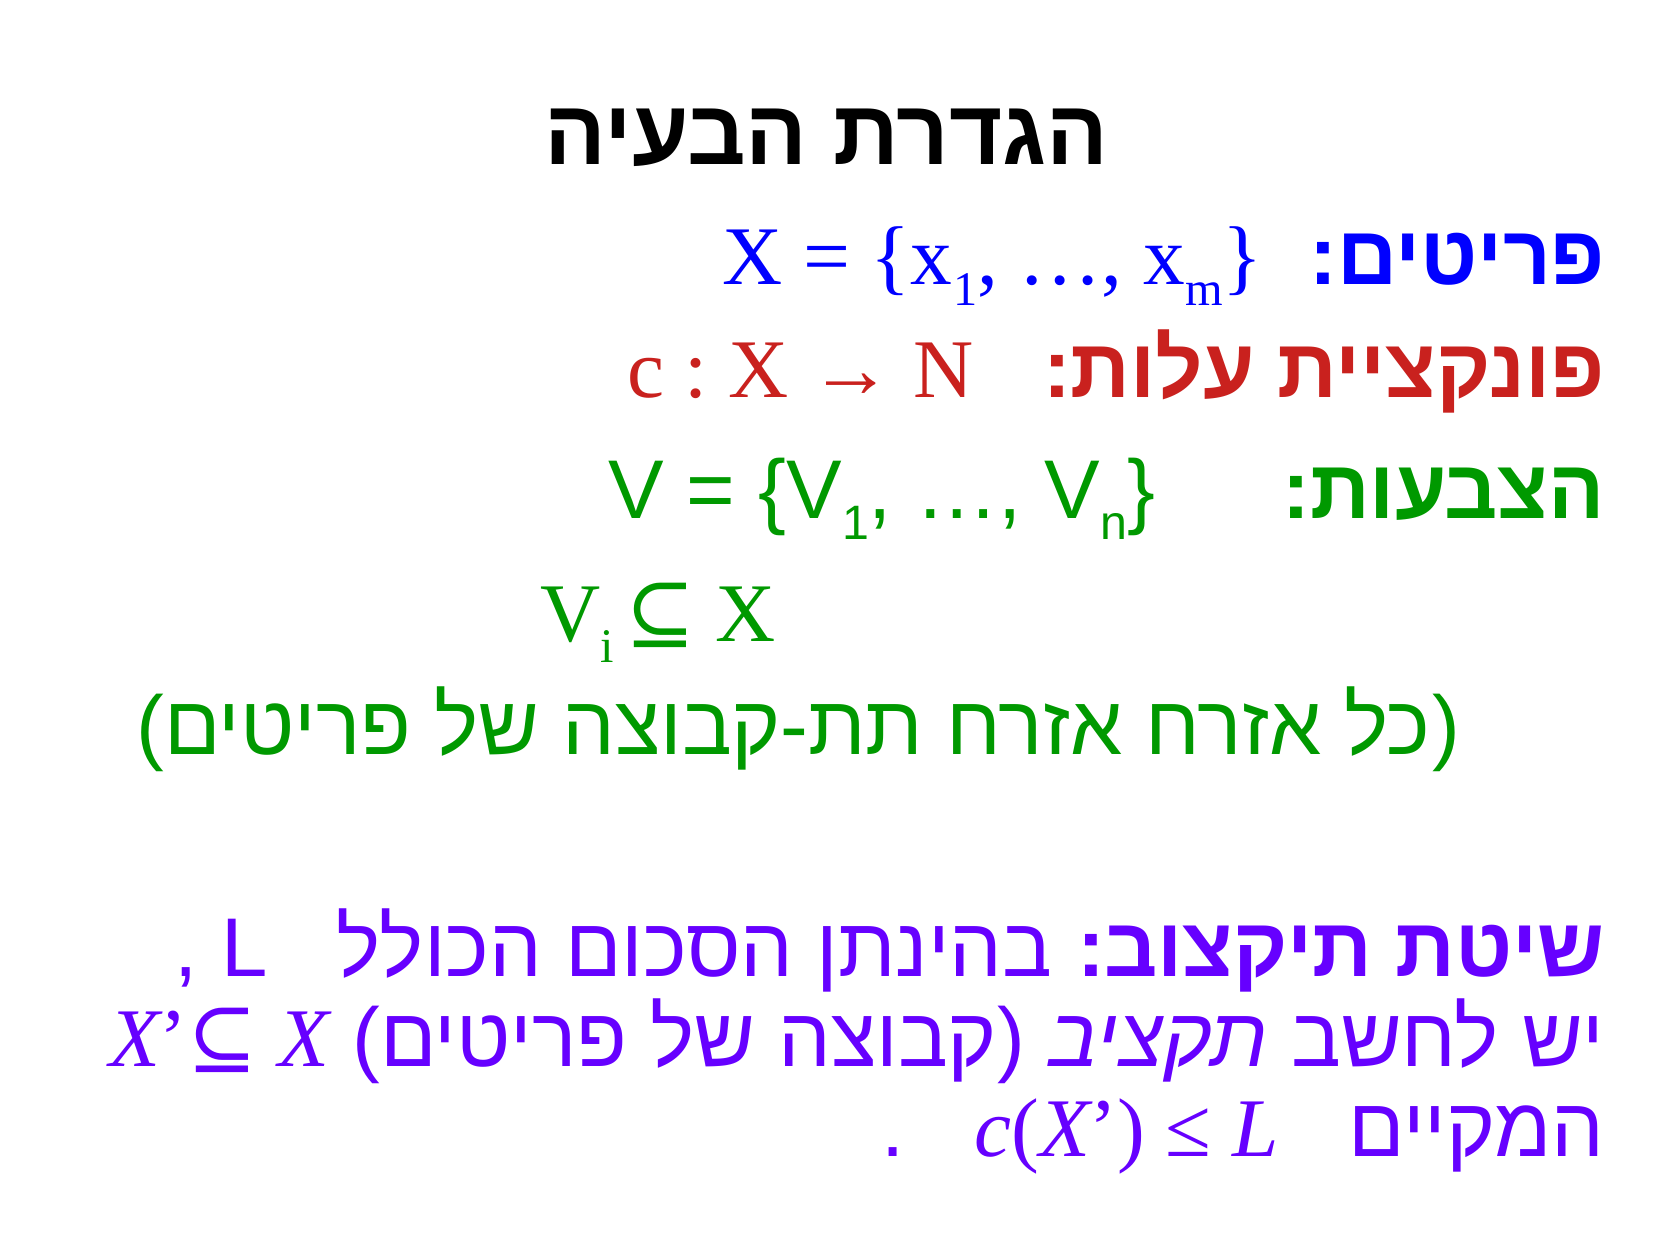

# הגדרת הבעיה
פריטים: 	 X = {x1, …, xm}
פונקציית עלות: 	 	c : X → N
הצבעות:			V = {V1, …, Vn}
			 	Vi ⊆ X
 (כל אזרח אזרח תת-קבוצה של פריטים)
שיטת תיקצוב:	 בהינתן הסכום הכולל L ,
יש לחשב תקציב (קבוצה של פריטים) X’⊆ X המקיים c(X’) ≤ L .